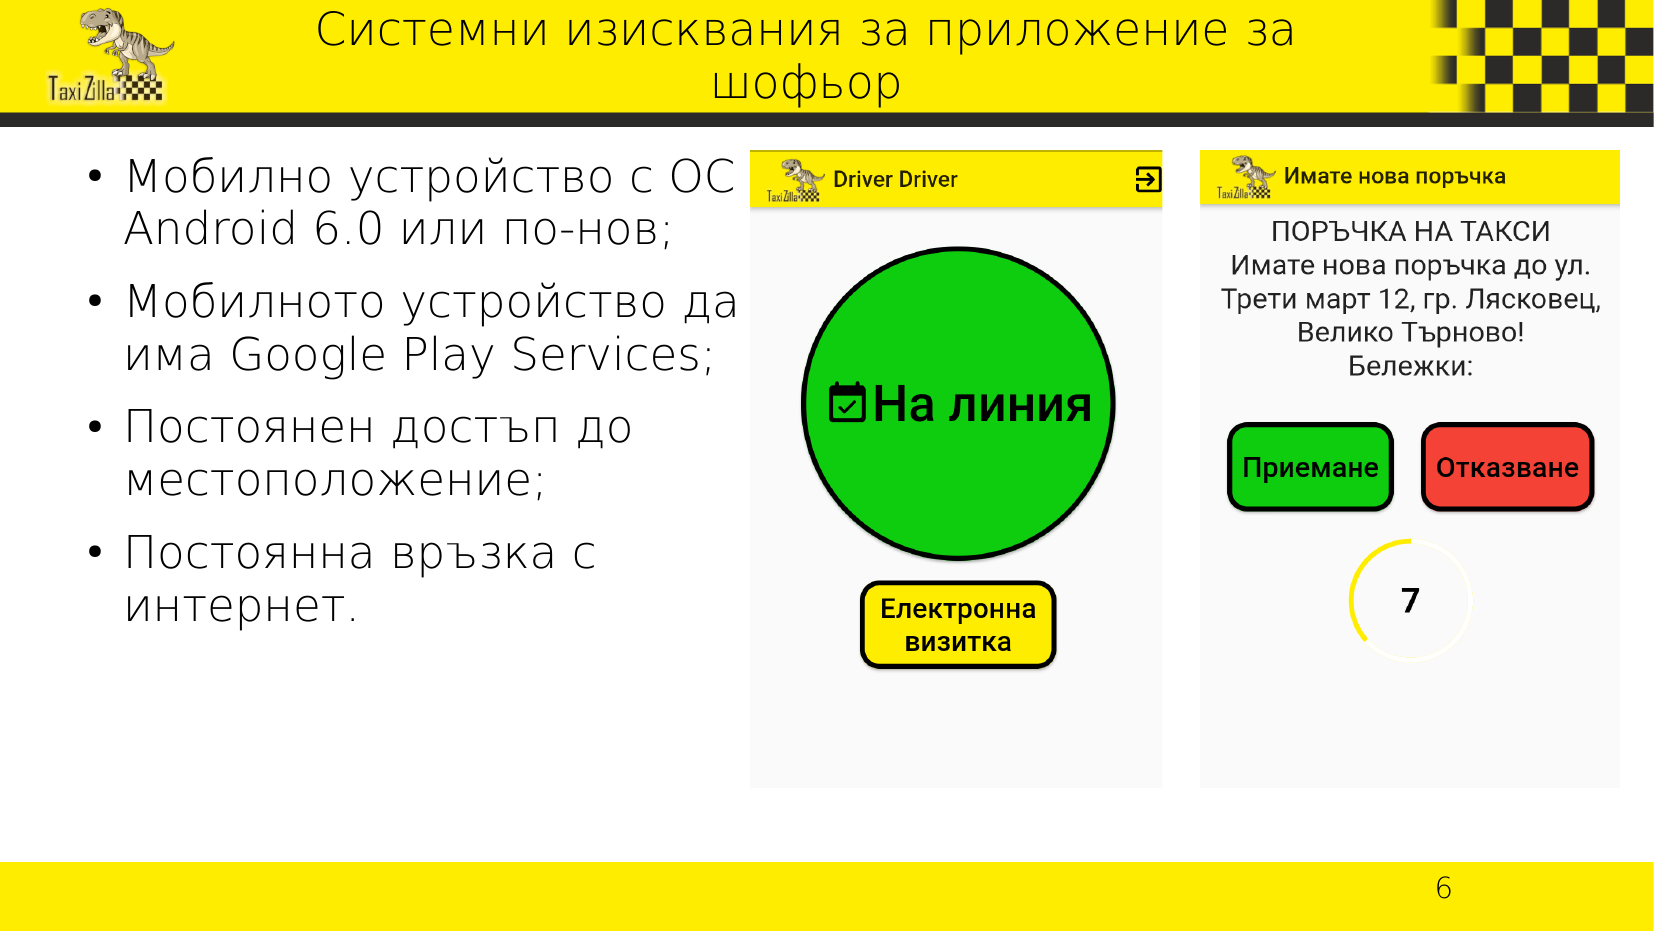

# Системни изисквания за приложение за шофьор
Мобилно устройство с ОС Android 6.0 или по-нов;
Мобилното устройство да има Google Play Services;
Постоянен достъп до местоположение;
Постоянна връзка с интернет.